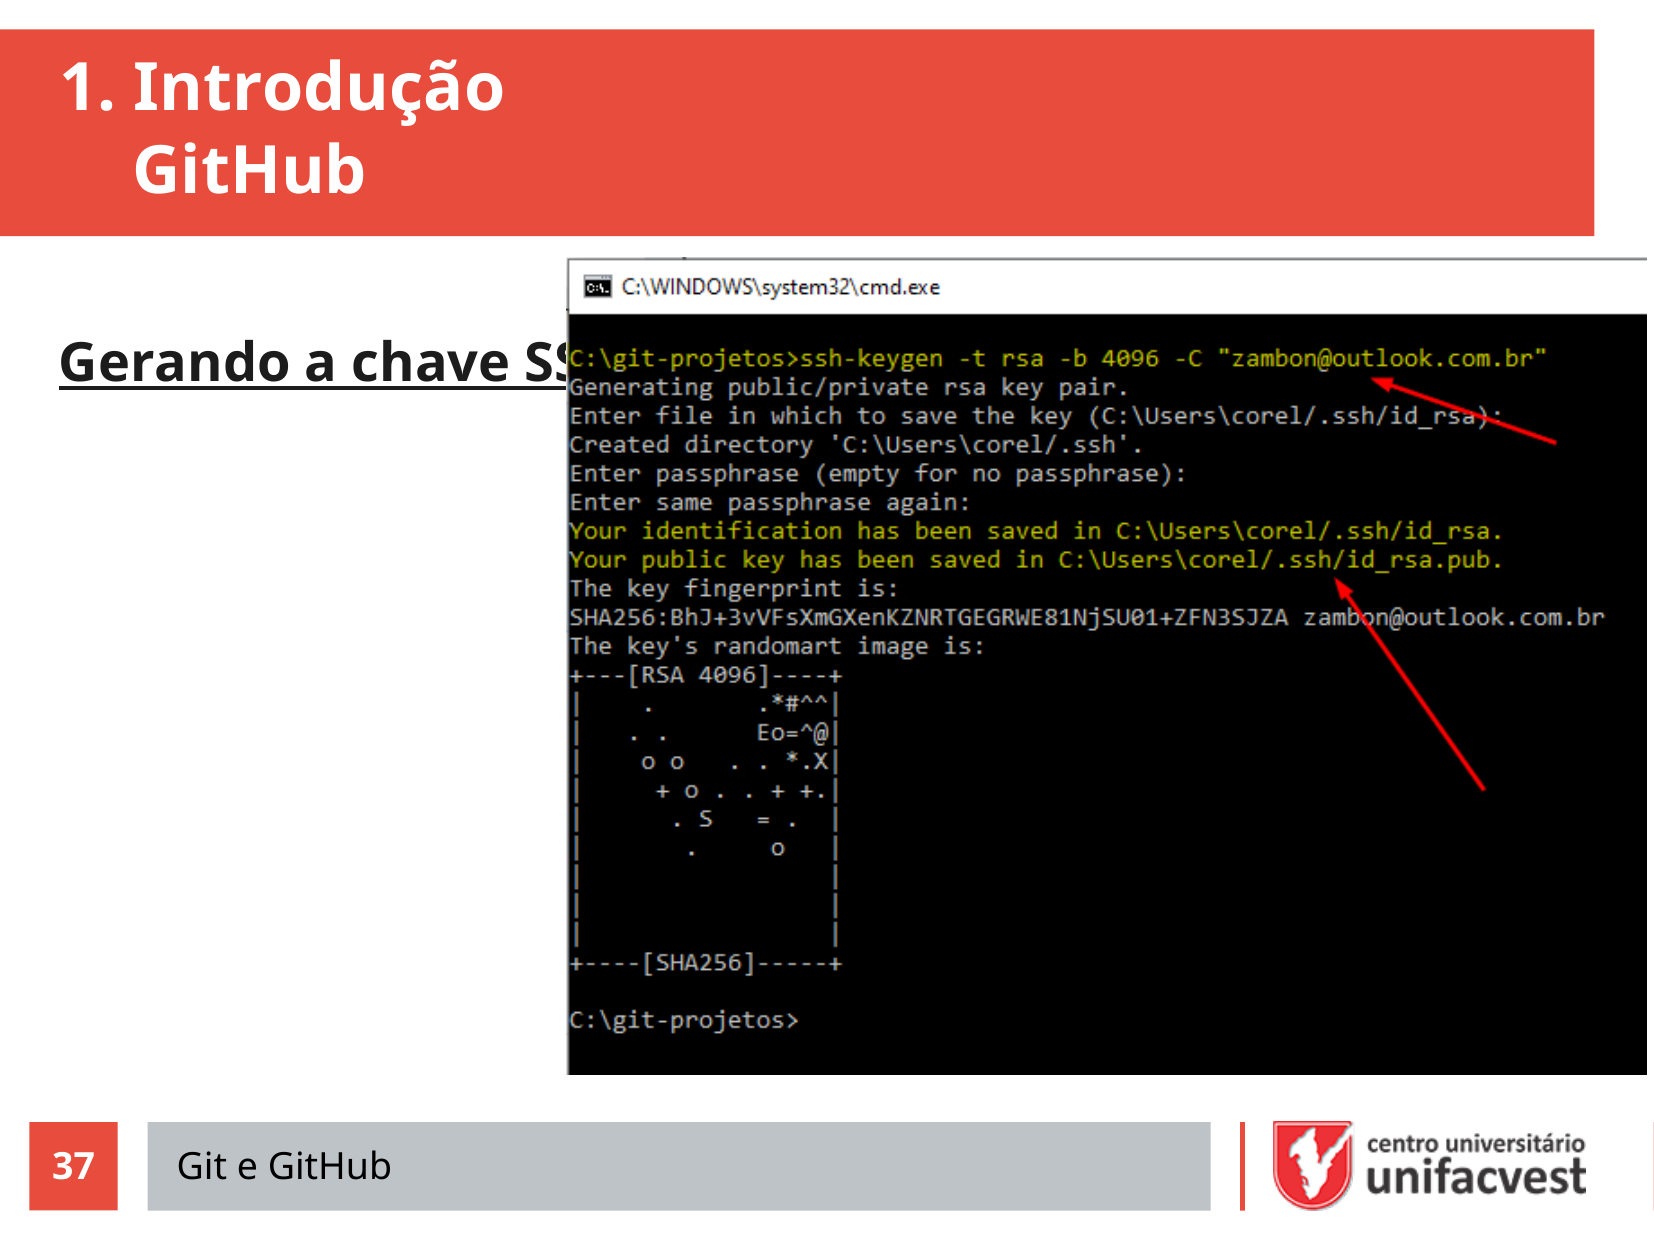

# 1. Introdução GitHub
Gerando a chave SSH
37
Git e GitHub